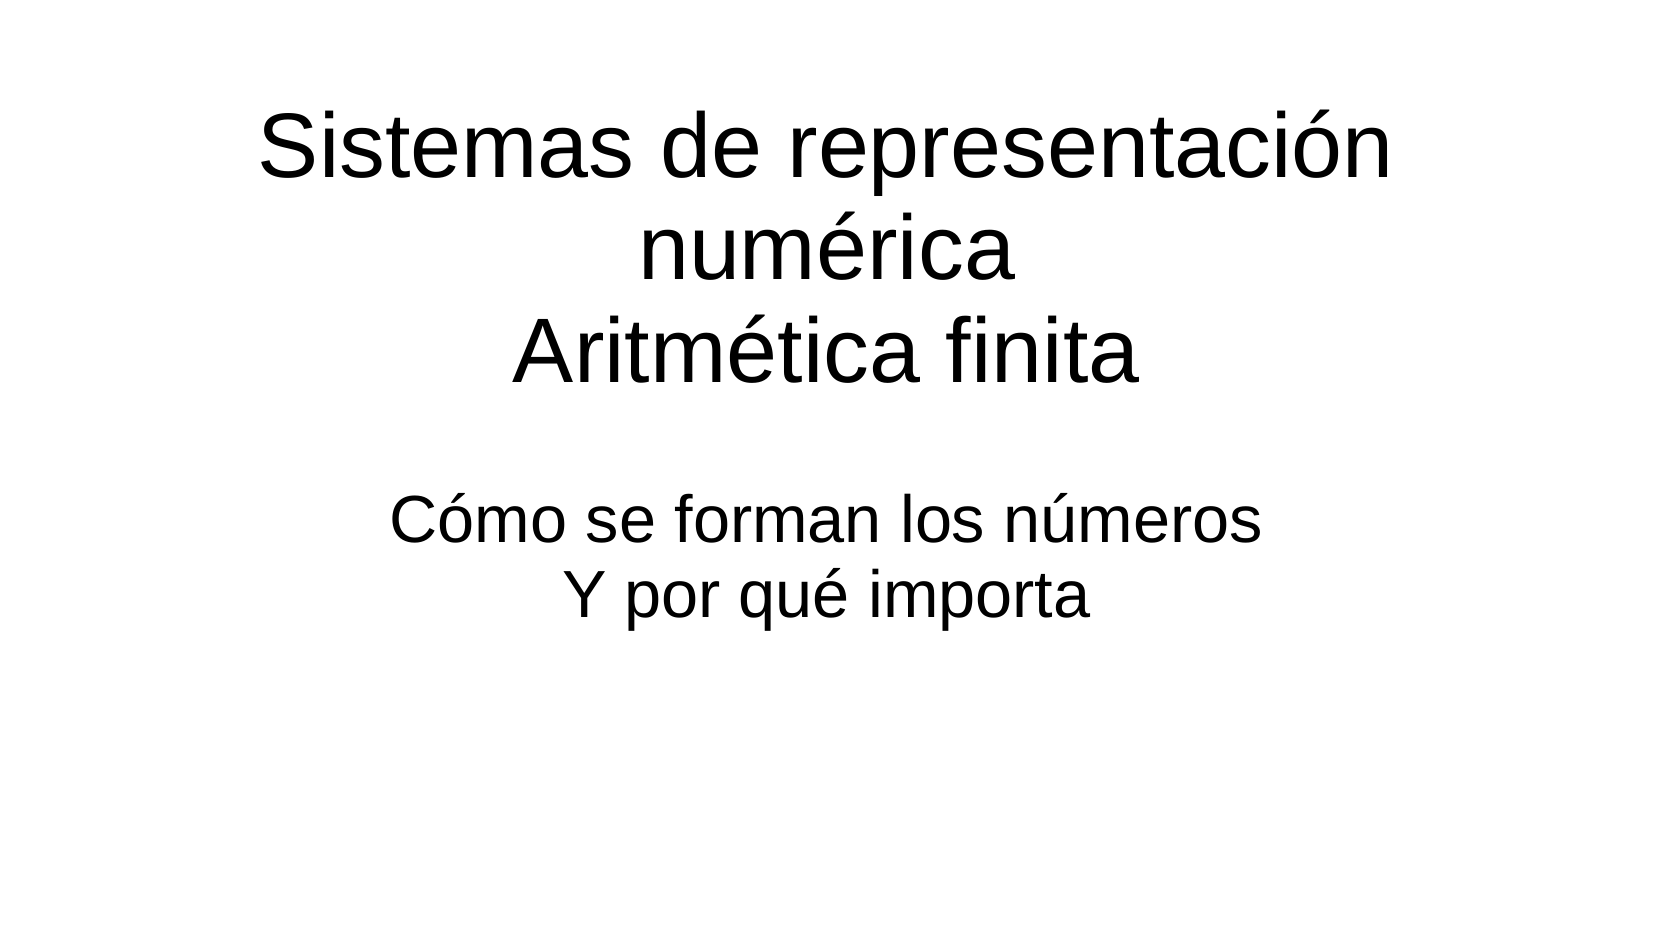

# Sistemas de representación numérica Aritmética finita
Cómo se forman los números
Y por qué importa